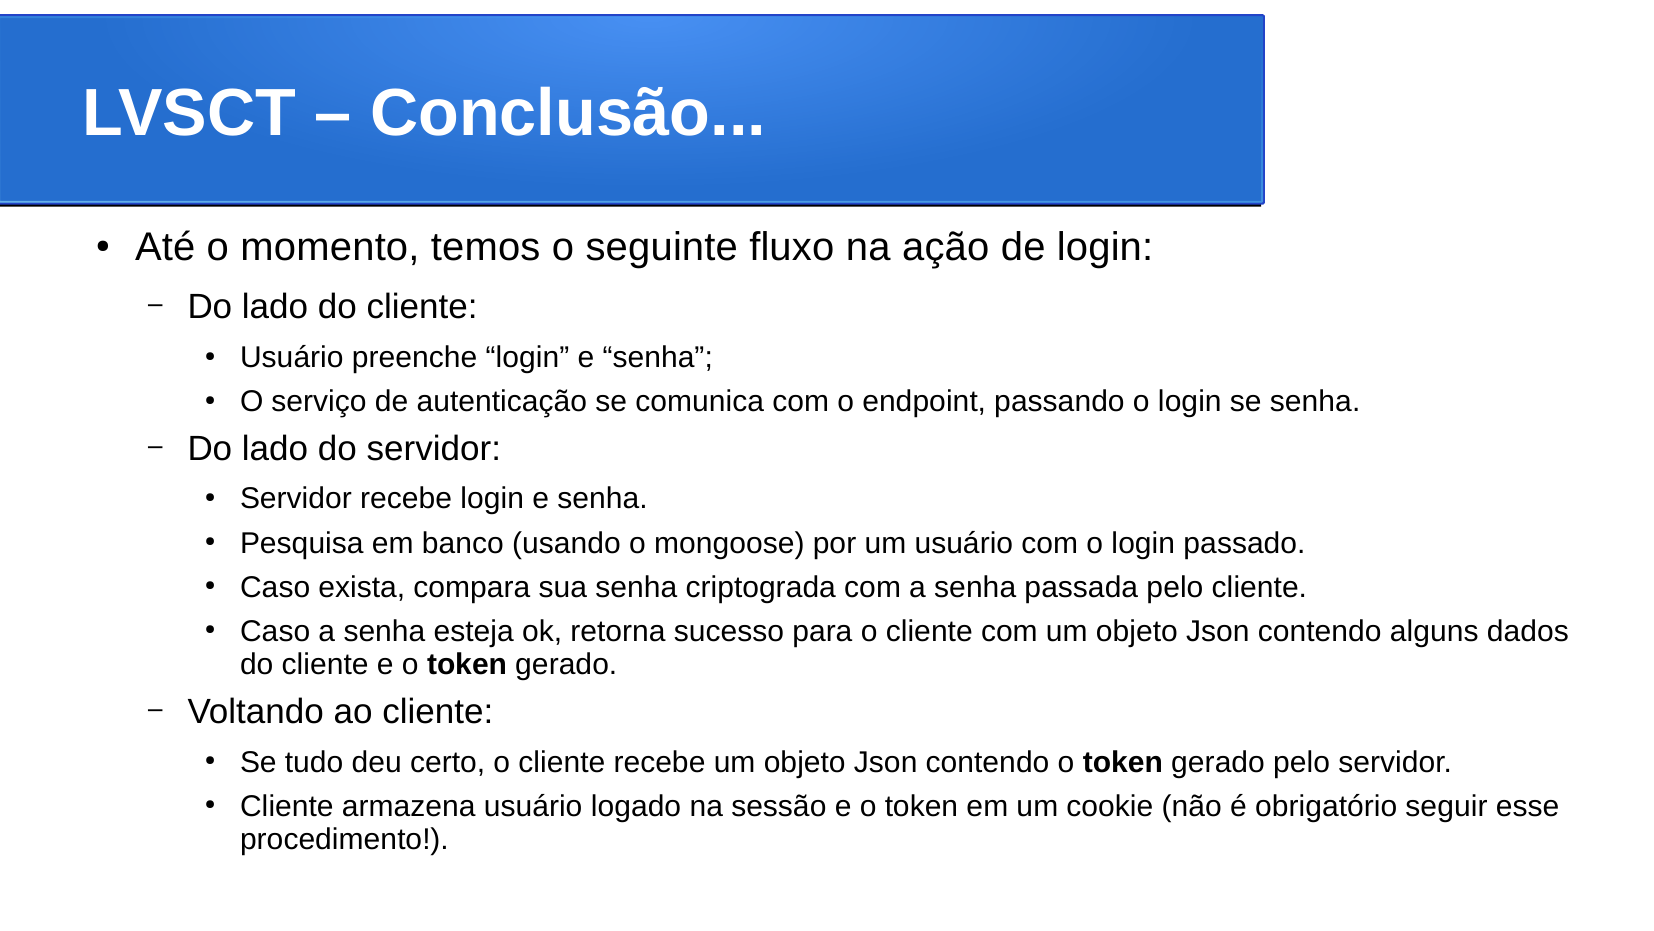

# LVSCT – Conclusão...
Até o momento, temos o seguinte fluxo na ação de login:
Do lado do cliente:
Usuário preenche “login” e “senha”;
O serviço de autenticação se comunica com o endpoint, passando o login se senha.
Do lado do servidor:
Servidor recebe login e senha.
Pesquisa em banco (usando o mongoose) por um usuário com o login passado.
Caso exista, compara sua senha criptograda com a senha passada pelo cliente.
Caso a senha esteja ok, retorna sucesso para o cliente com um objeto Json contendo alguns dados do cliente e o token gerado.
Voltando ao cliente:
Se tudo deu certo, o cliente recebe um objeto Json contendo o token gerado pelo servidor.
Cliente armazena usuário logado na sessão e o token em um cookie (não é obrigatório seguir esse procedimento!).